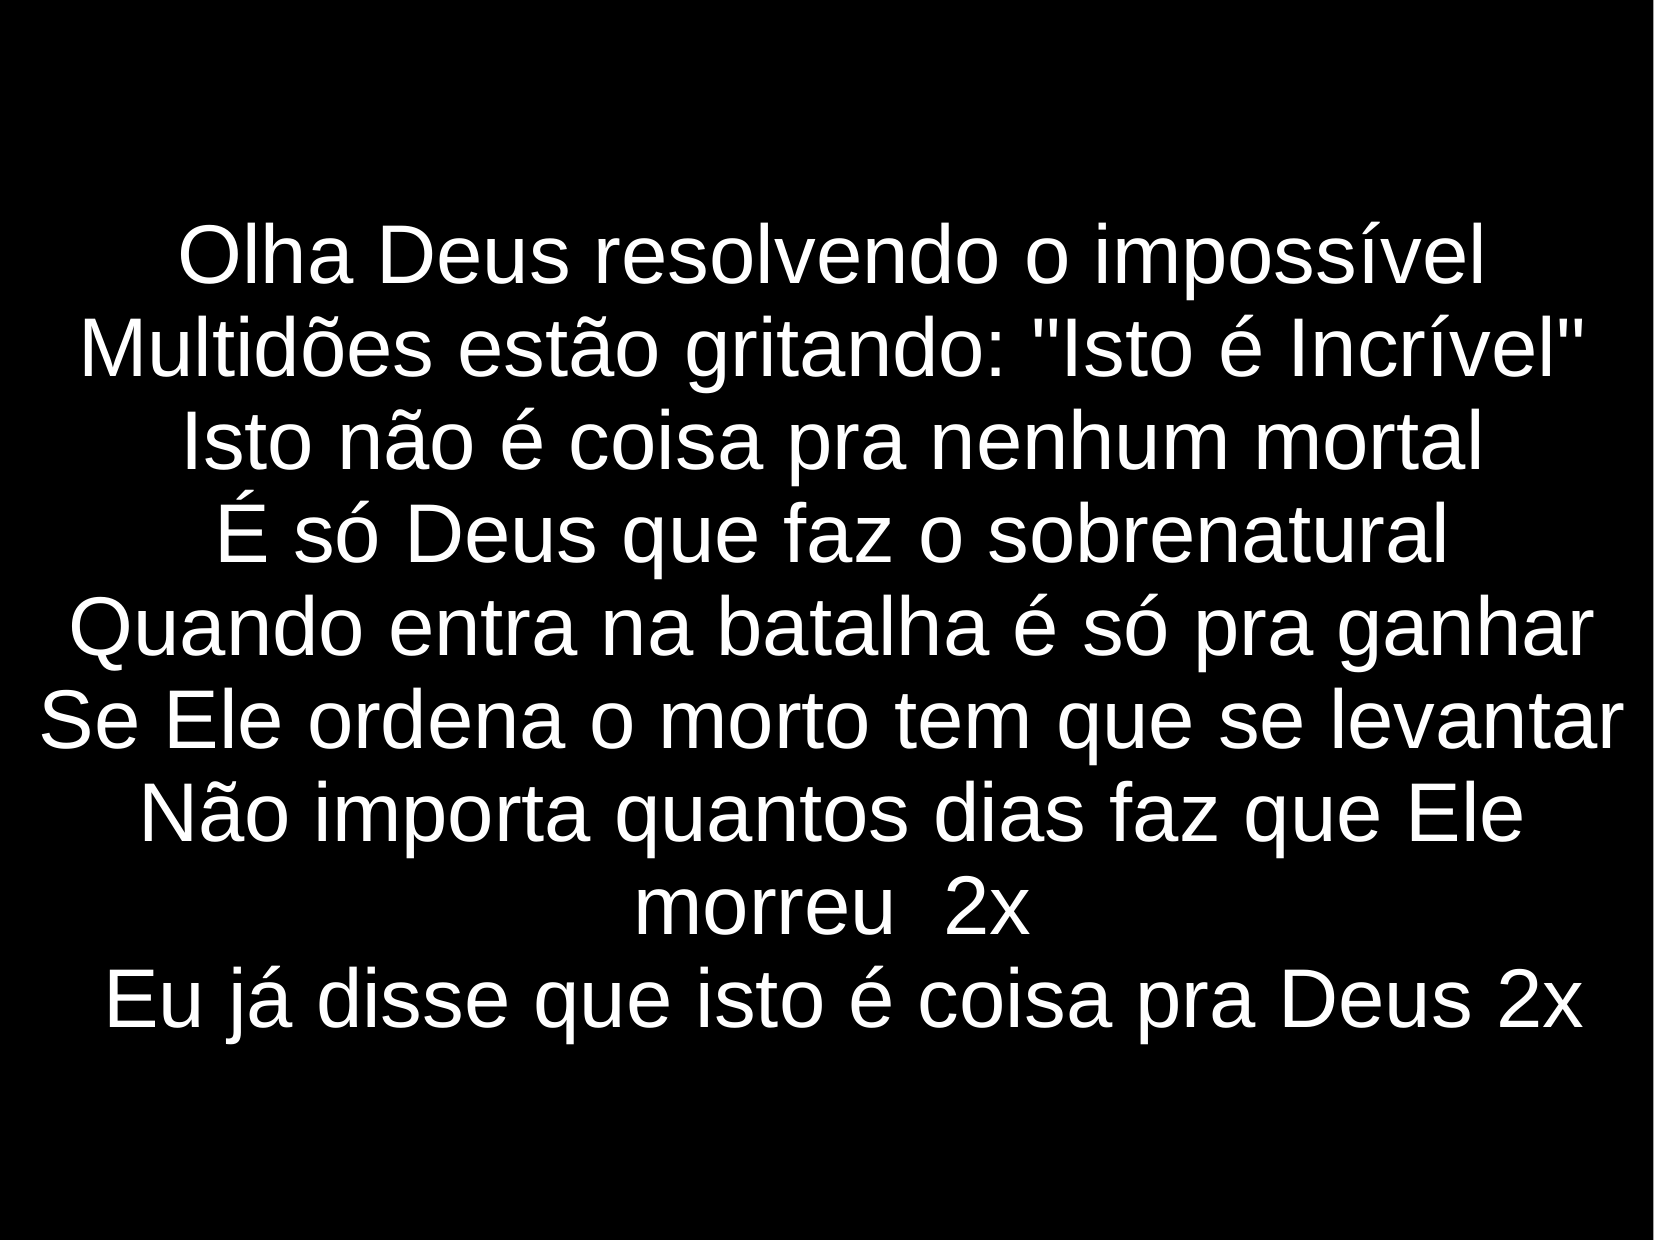

# Olha Deus resolvendo o impossível
Multidões estão gritando: "Isto é Incrível"
Isto não é coisa pra nenhum mortal
É só Deus que faz o sobrenatural
Quando entra na batalha é só pra ganhar
Se Ele ordena o morto tem que se levantar
Não importa quantos dias faz que Ele morreu 2x
 Eu já disse que isto é coisa pra Deus 2x